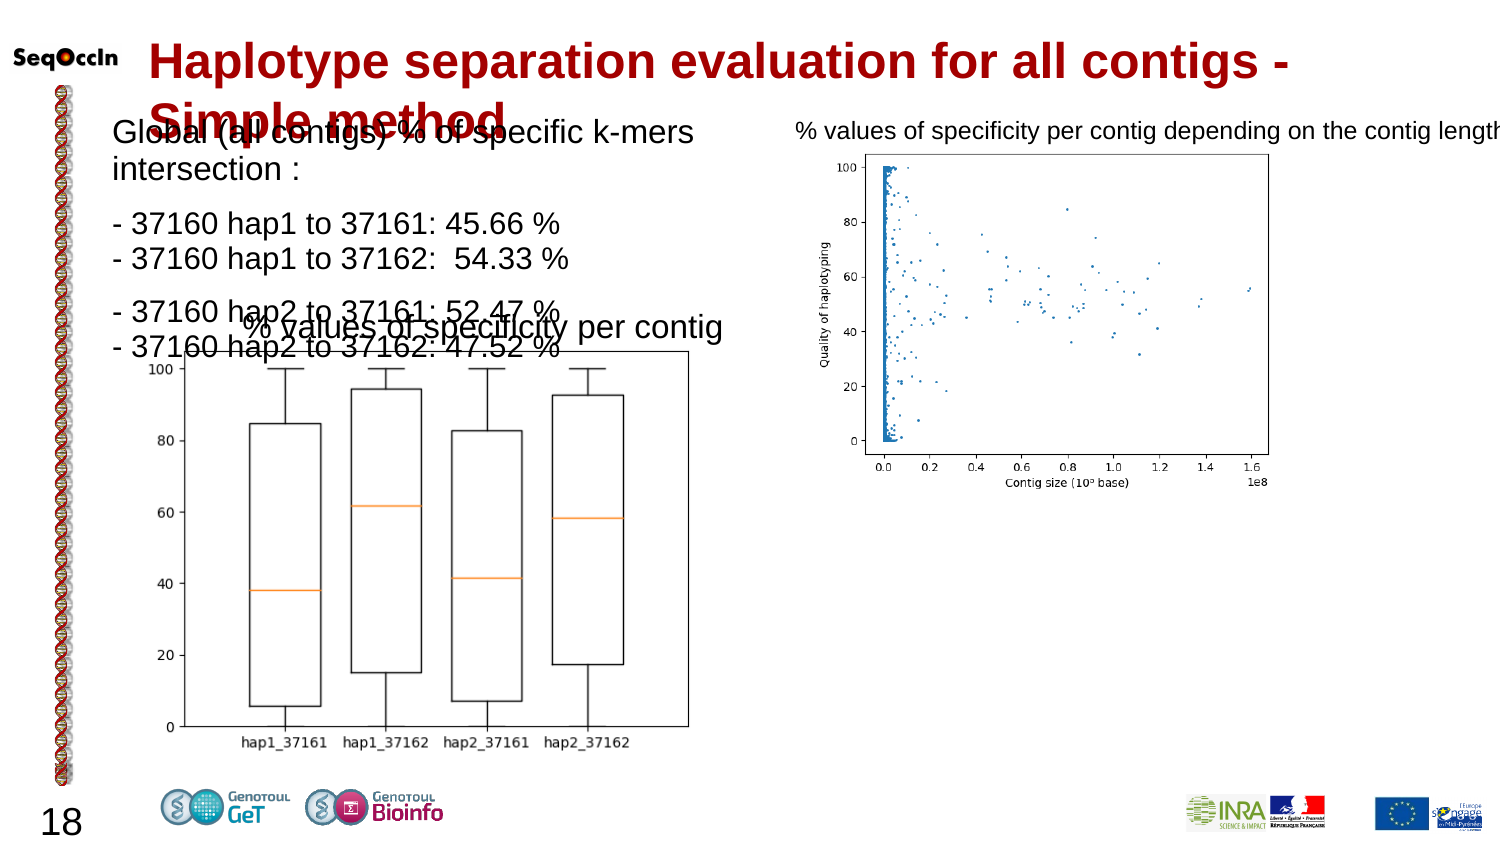

Haplotype separation evaluation for all contigs - Simple method
Global (all contigs) % of specific k-mers intersection :
- 37160 hap1 to 37161: 45.66 %
- 37160 hap1 to 37162: 54.33 %
- 37160 hap2 to 37161: 52.47 %
- 37160 hap2 to 37162: 47.52 %
% values of specificity per contig depending on the contig length
% values of specificity per contig